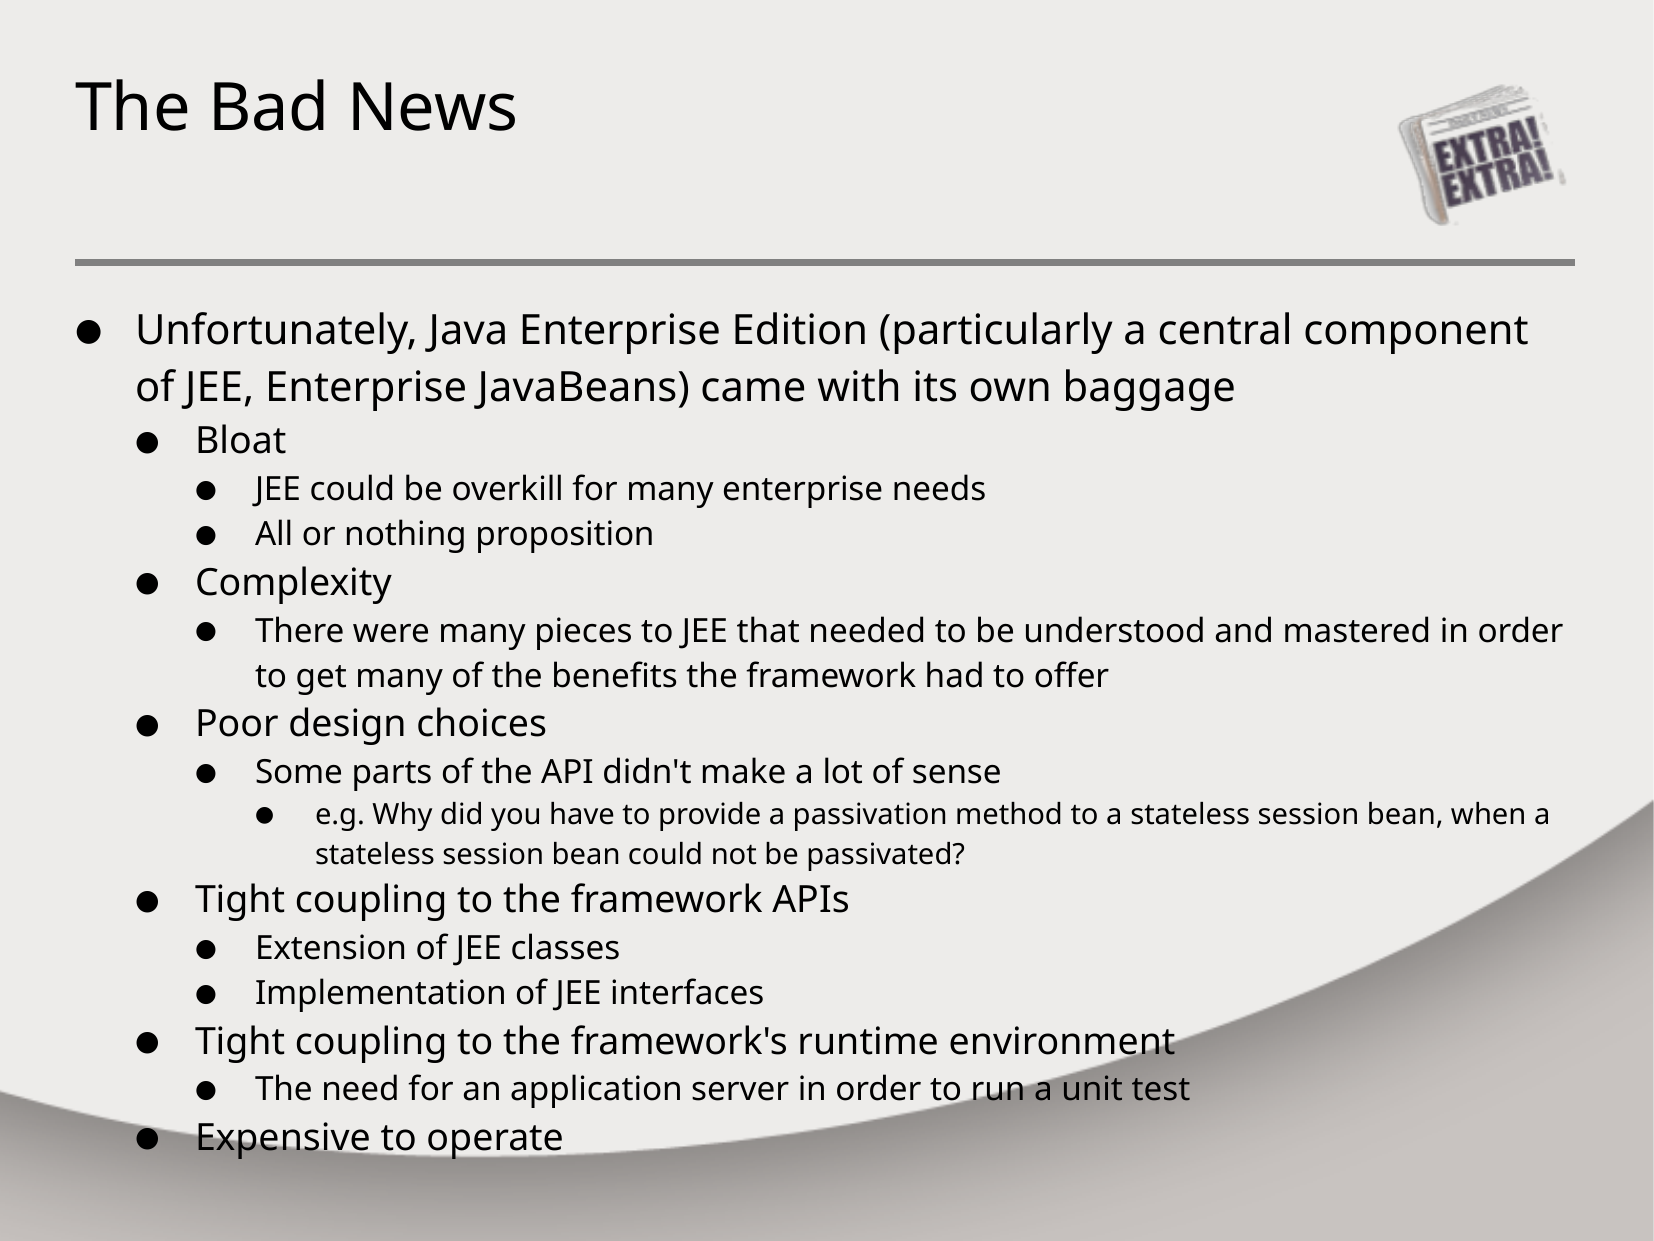

# The Bad News
Unfortunately, Java Enterprise Edition (particularly a central component of JEE, Enterprise JavaBeans) came with its own baggage
Bloat
JEE could be overkill for many enterprise needs
All or nothing proposition
Complexity
There were many pieces to JEE that needed to be understood and mastered in order to get many of the benefits the framework had to offer
Poor design choices
Some parts of the API didn't make a lot of sense
e.g. Why did you have to provide a passivation method to a stateless session bean, when a stateless session bean could not be passivated?
Tight coupling to the framework APIs
Extension of JEE classes
Implementation of JEE interfaces
Tight coupling to the framework's runtime environment
The need for an application server in order to run a unit test
Expensive to operate